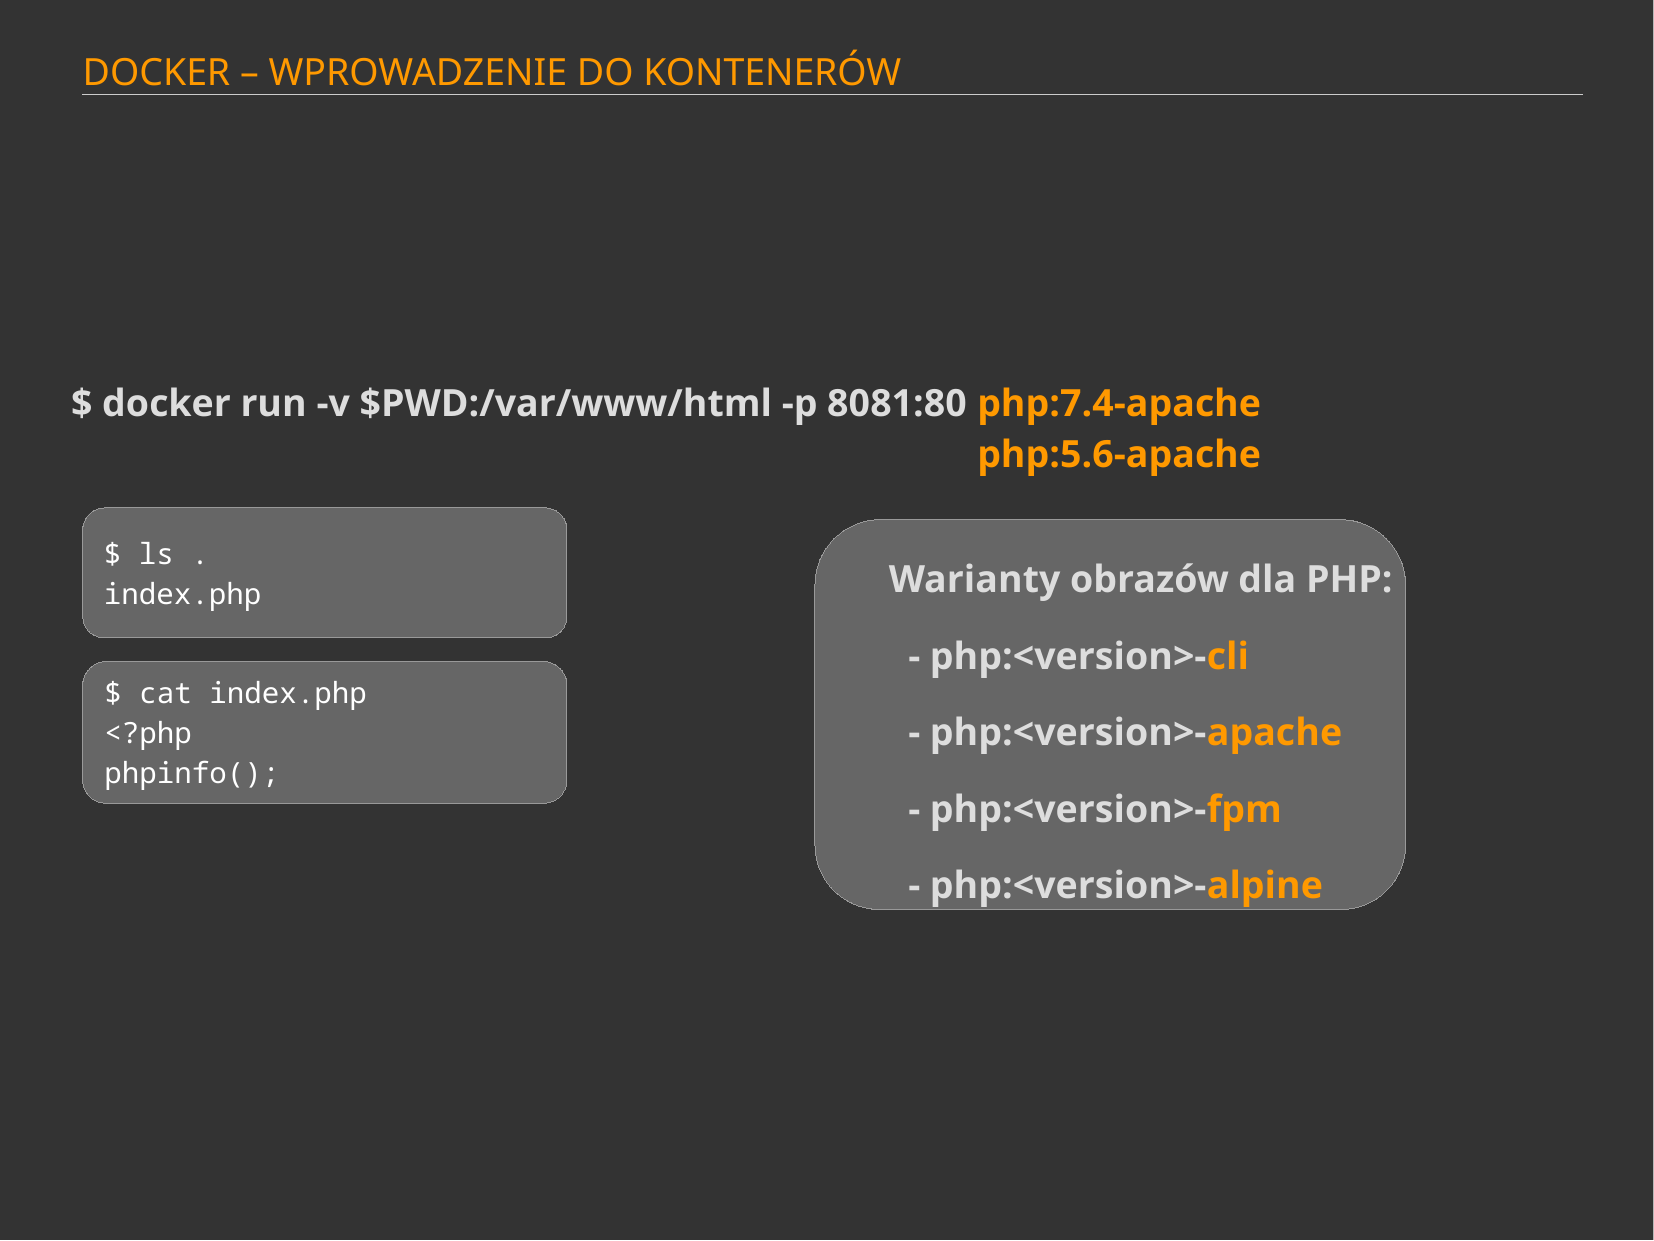

# DOCKER – WPROWADZENIE DO KONTENERÓW
$ docker run -v $PWD:/var/www/html -p 8081:80 php:7.4-apache
$ docker run -v $PWD:/var/www/html -p 8081:80 php:5.6-apache
$ ls .
index.php
Warianty obrazów dla PHP:
 - php:<version>-cli
 - php:<version>-apache
 - php:<version>-fpm
 - php:<version>-alpine
$ cat index.php
<?php
phpinfo();